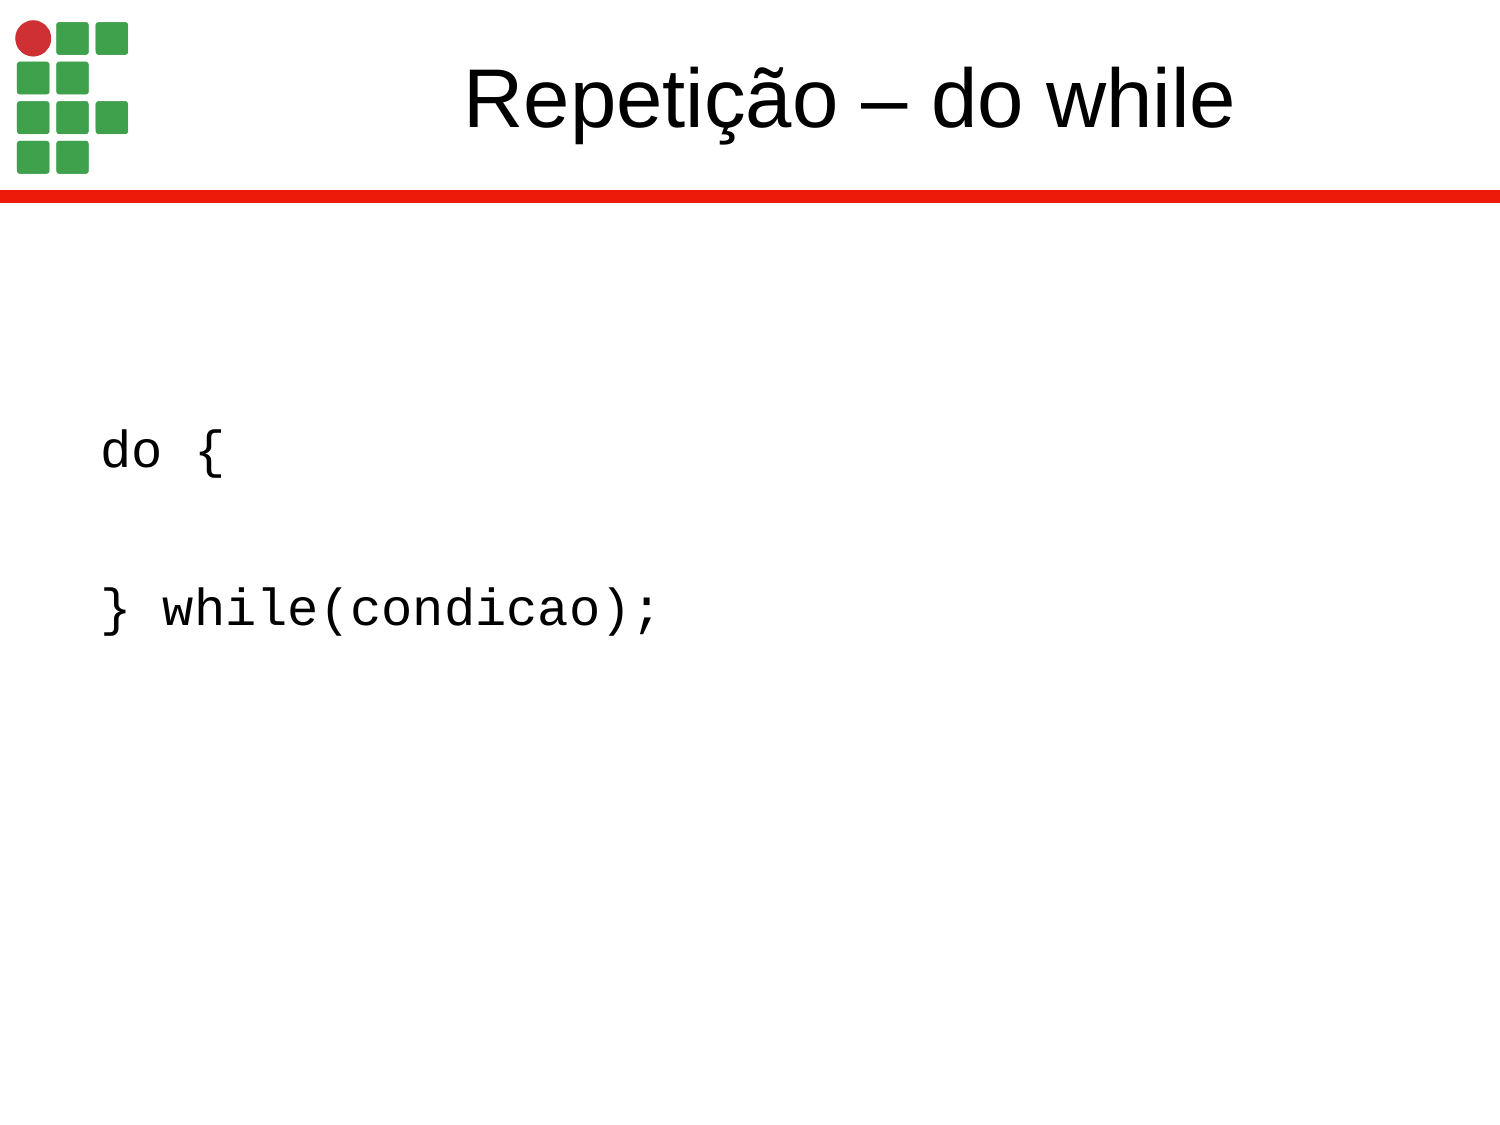

# Repetição – do while
do {
} while(condicao);